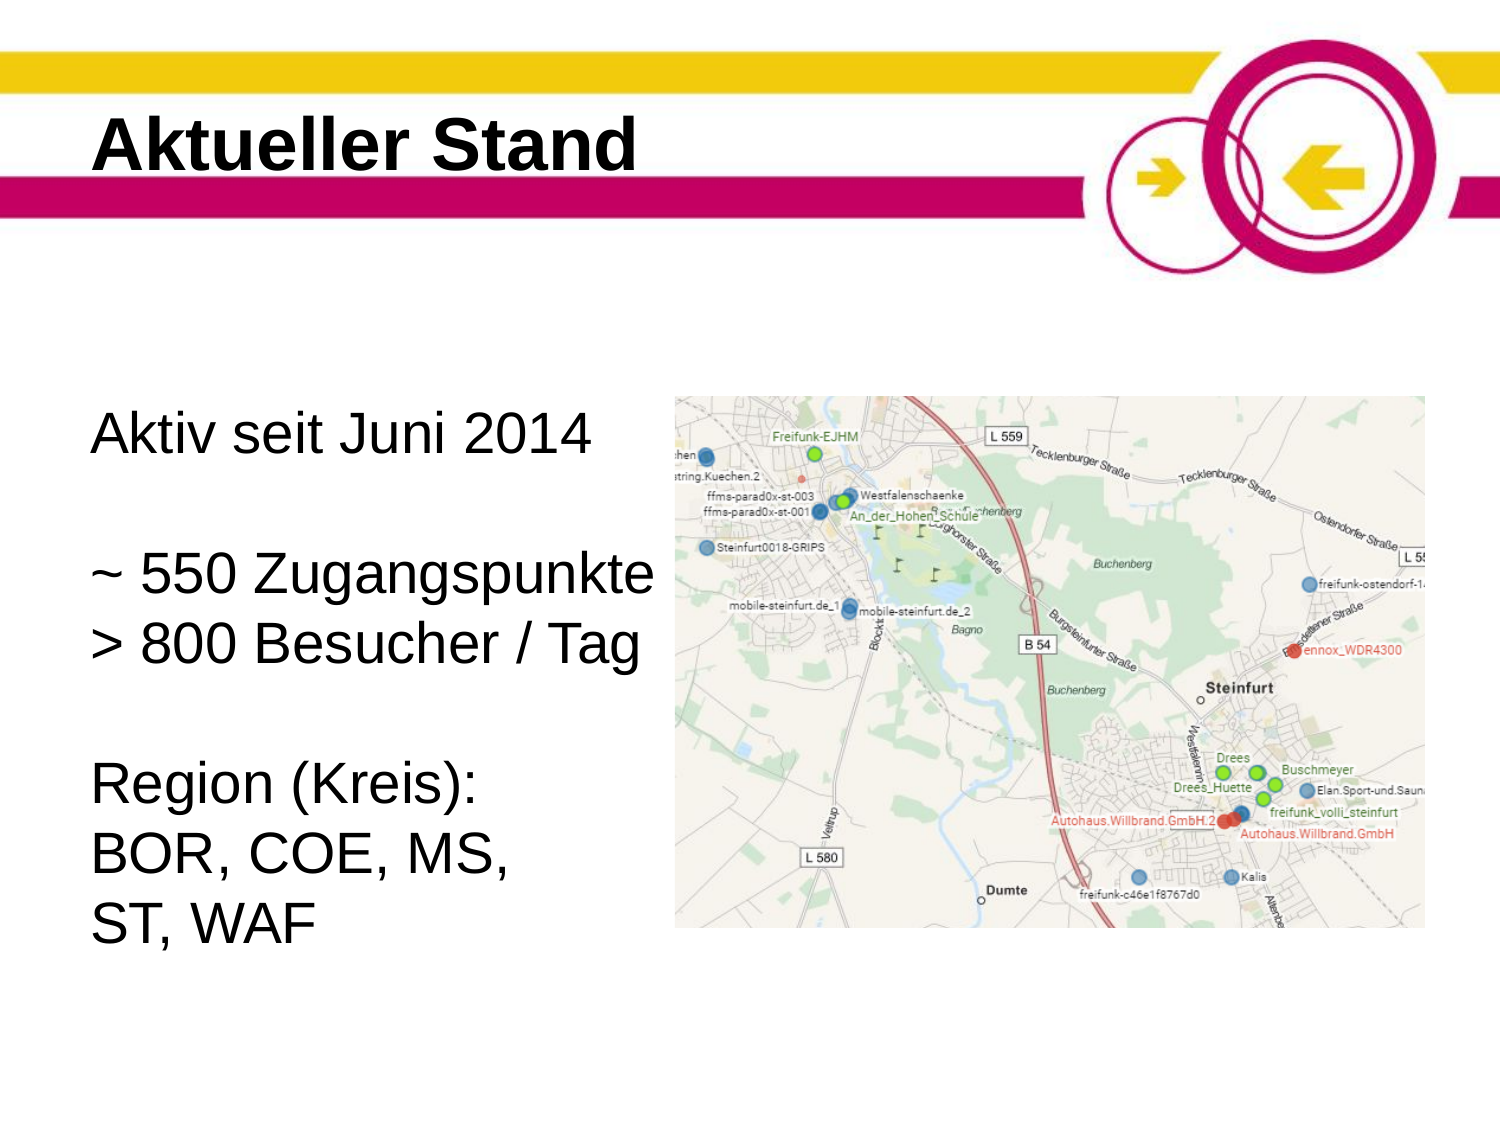

Aktueller Stand
Aktiv seit Juni 2014
~ 550 Zugangspunkte
> 800 Besucher / Tag
Region (Kreis):
BOR, COE, MS,
ST, WAF